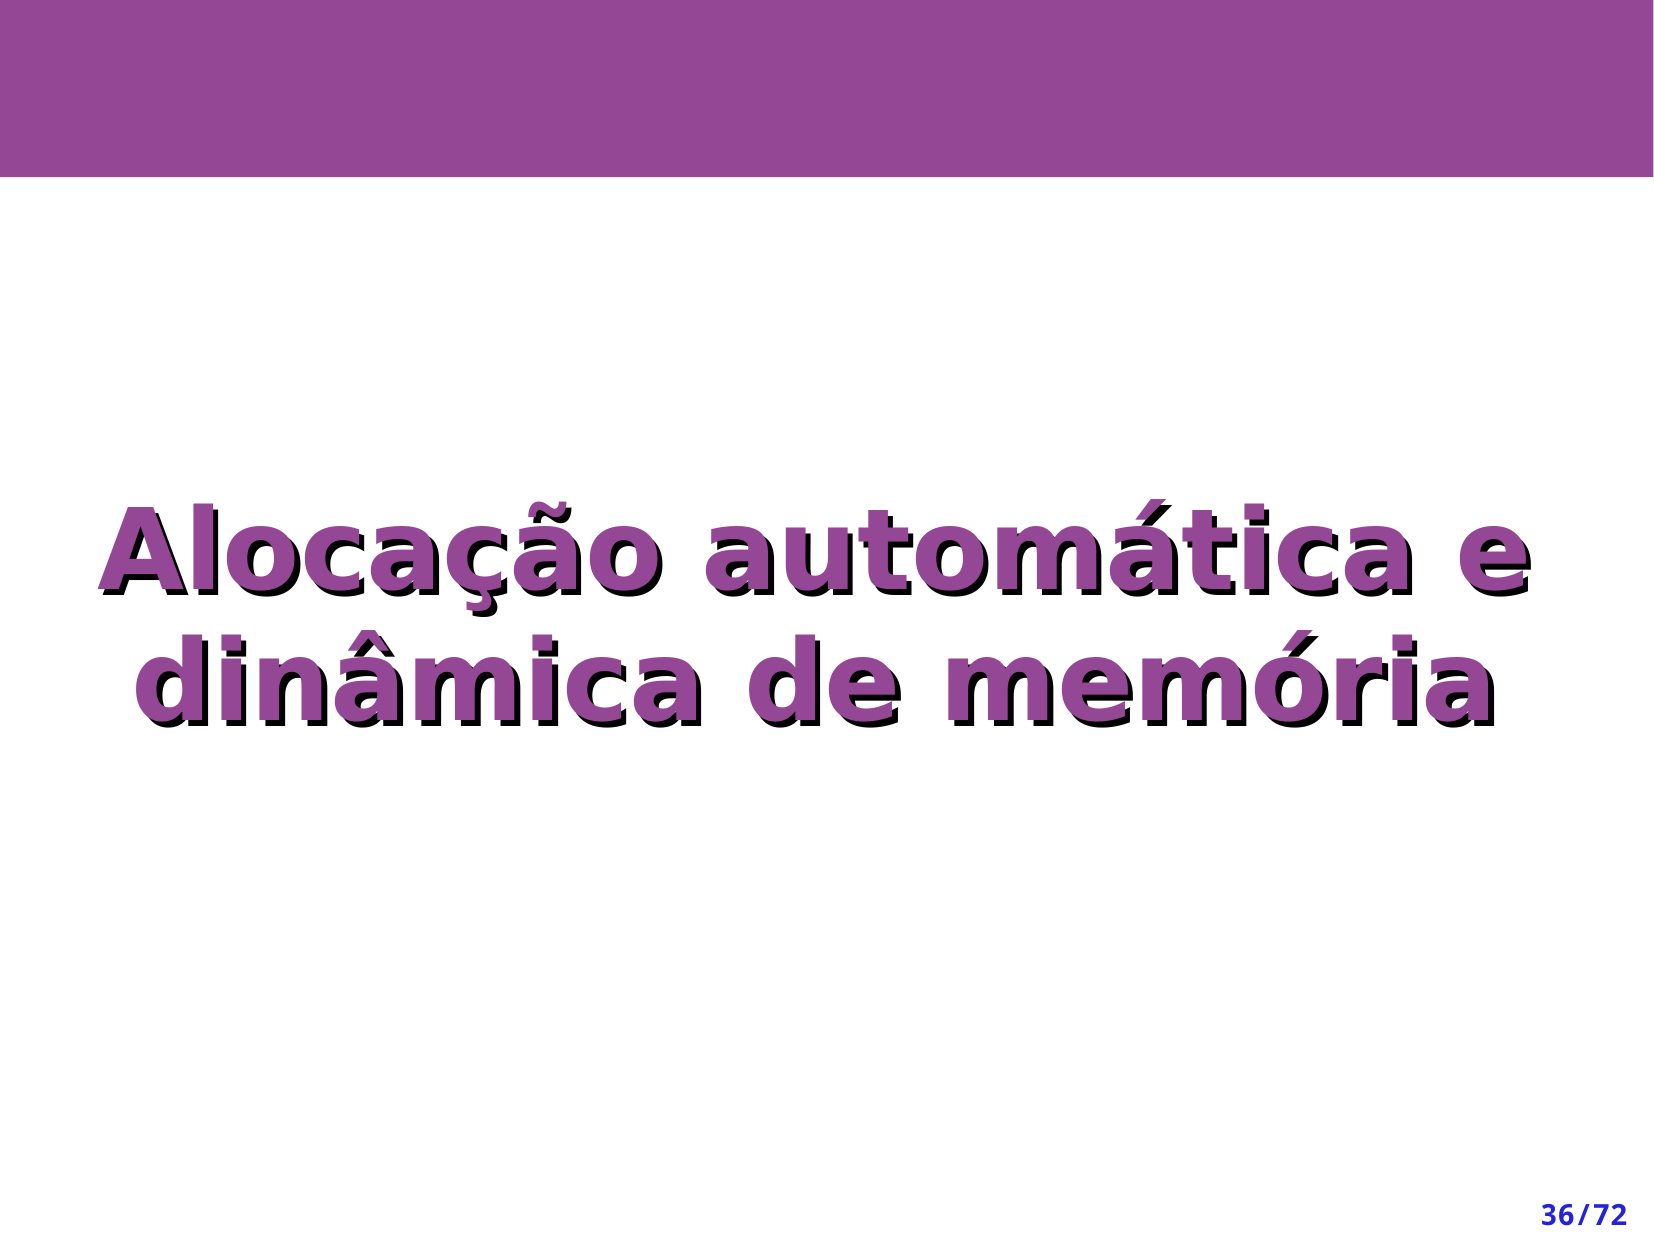

Alocação automática e dinâmica de memória
36